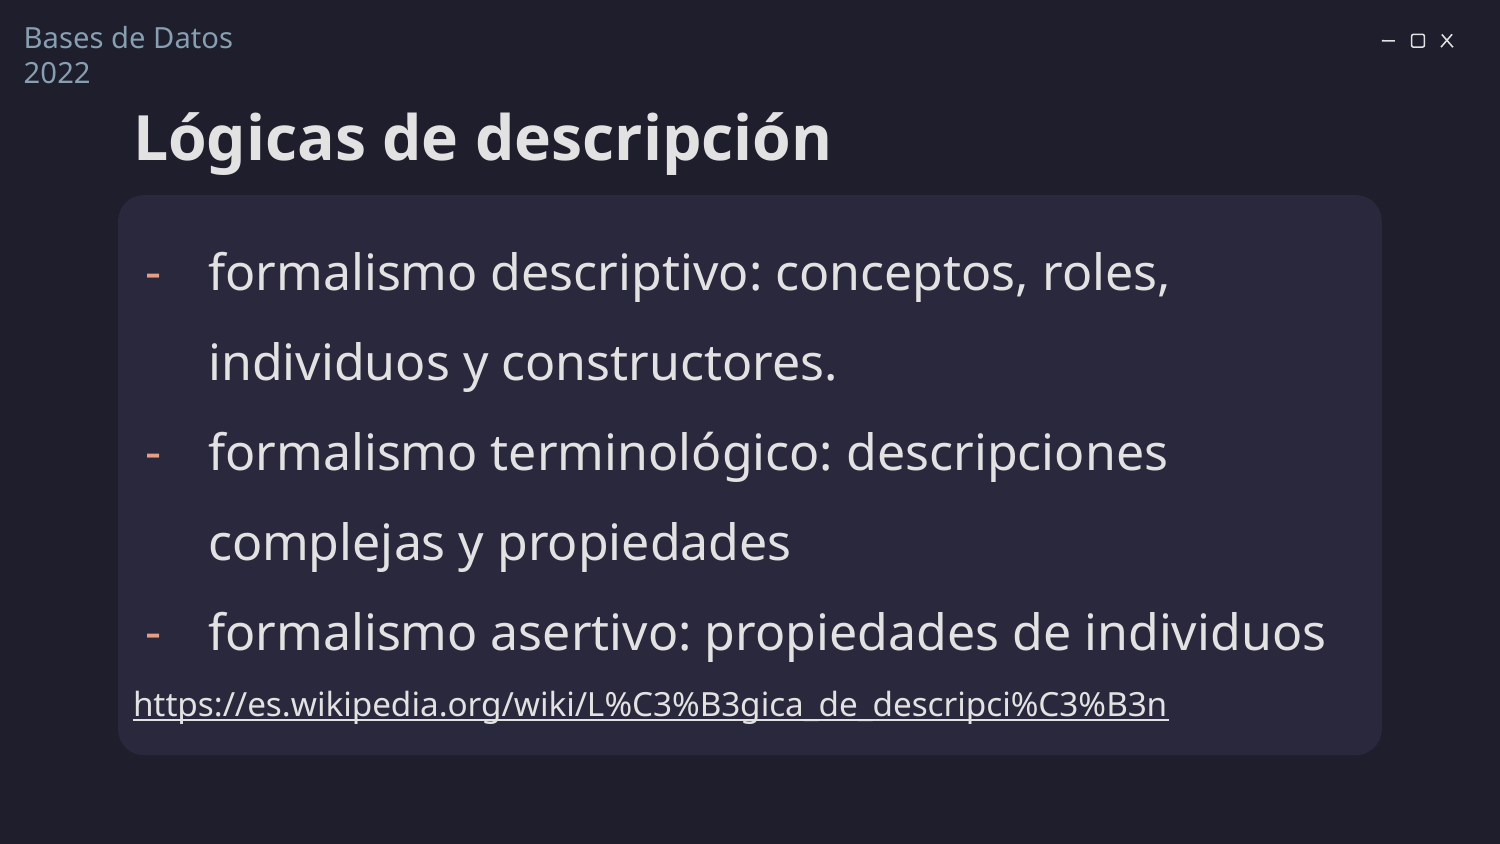

# Lógicas de descripción
formalismo descriptivo: conceptos, roles, individuos y constructores.
formalismo terminológico: descripciones complejas y propiedades
formalismo asertivo: propiedades de individuos
https://es.wikipedia.org/wiki/L%C3%B3gica_de_descripci%C3%B3n